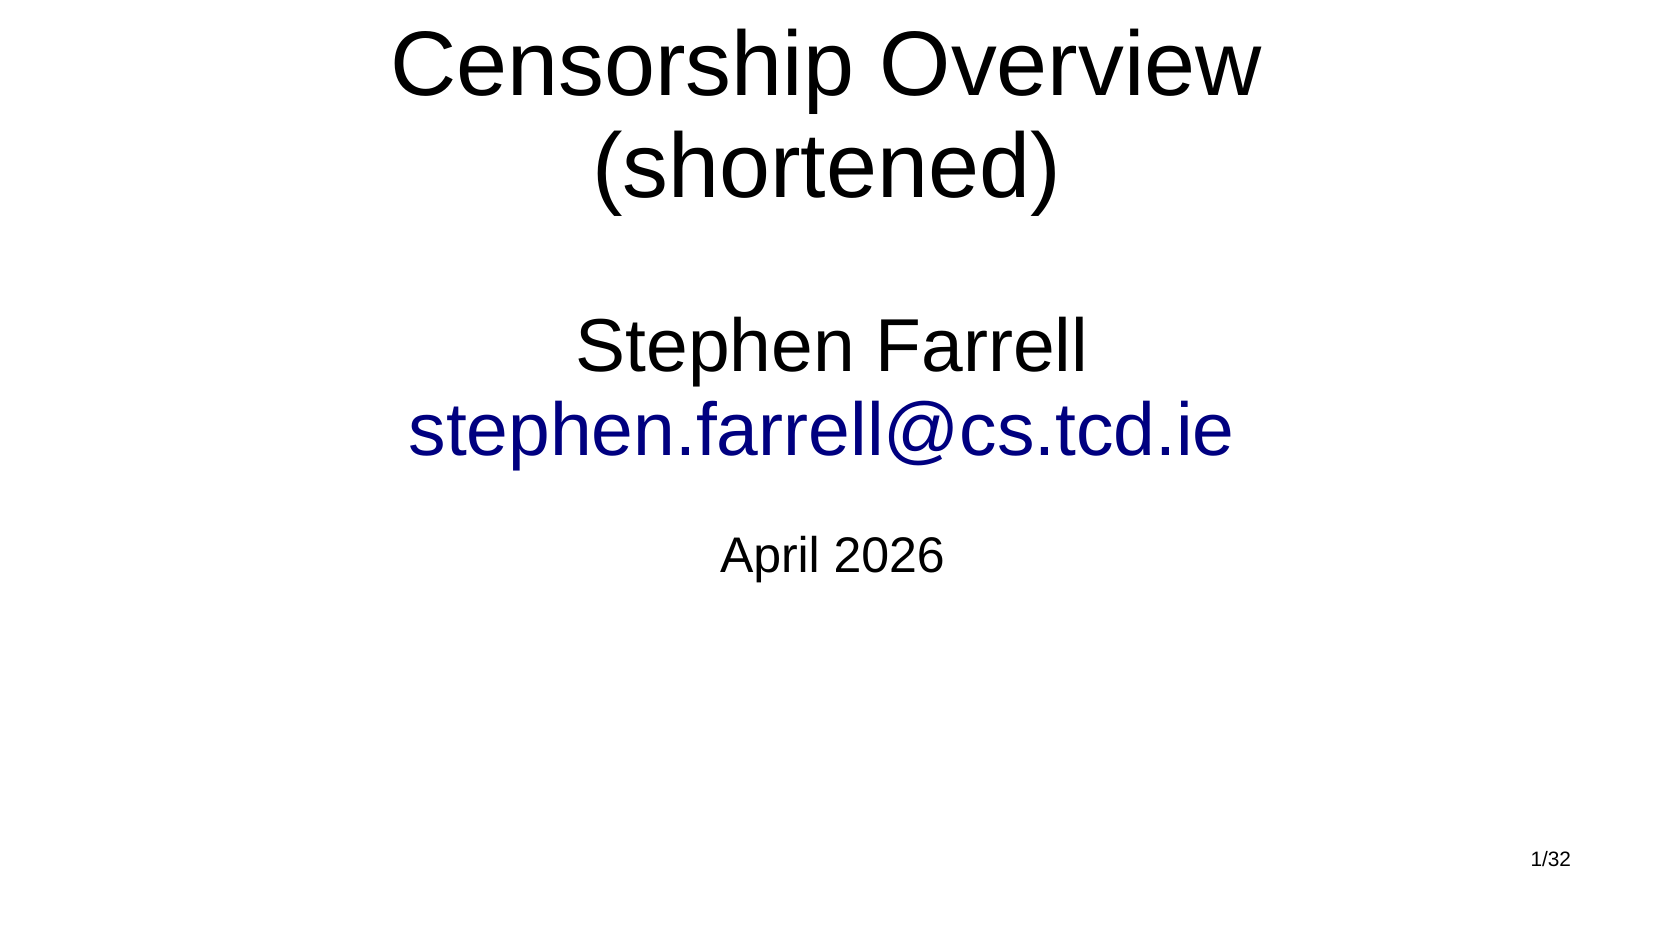

# Censorship Overview (shortened)
Stephen Farrell
stephen.farrell@cs.tcd.ie
April 2026
1